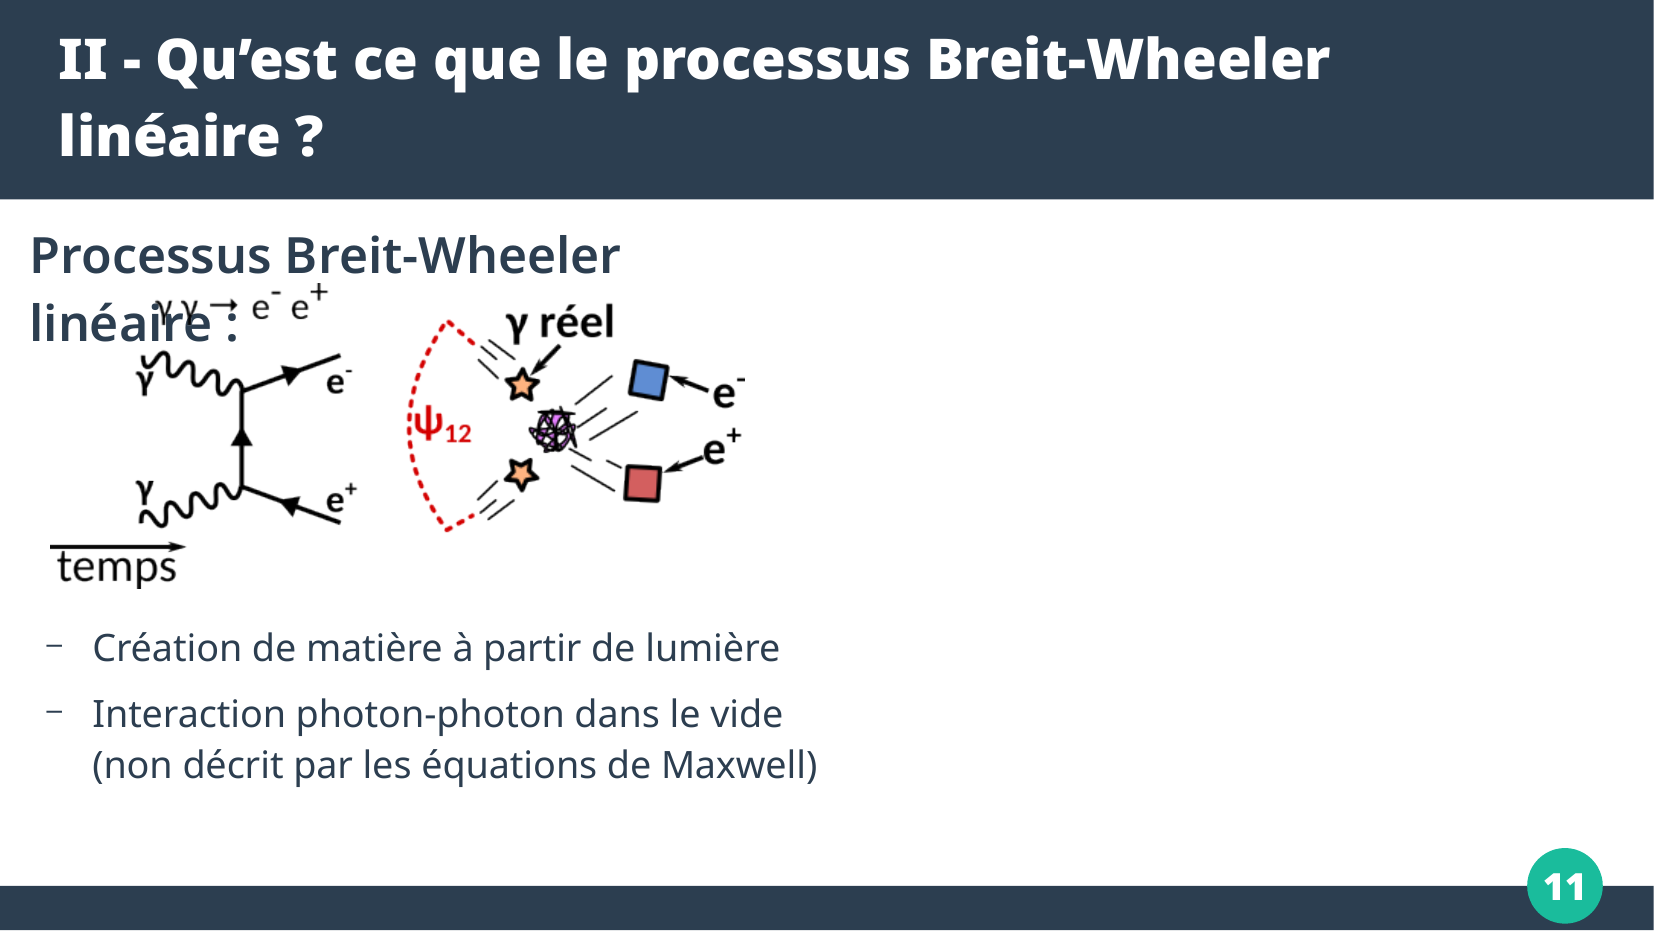

# II - Qu’est ce que le processus Breit-Wheeler linéaire ?
Processus Breit-Wheeler linéaire :
Création de matière à partir de lumière
Interaction photon-photon dans le vide (non décrit par les équations de Maxwell)